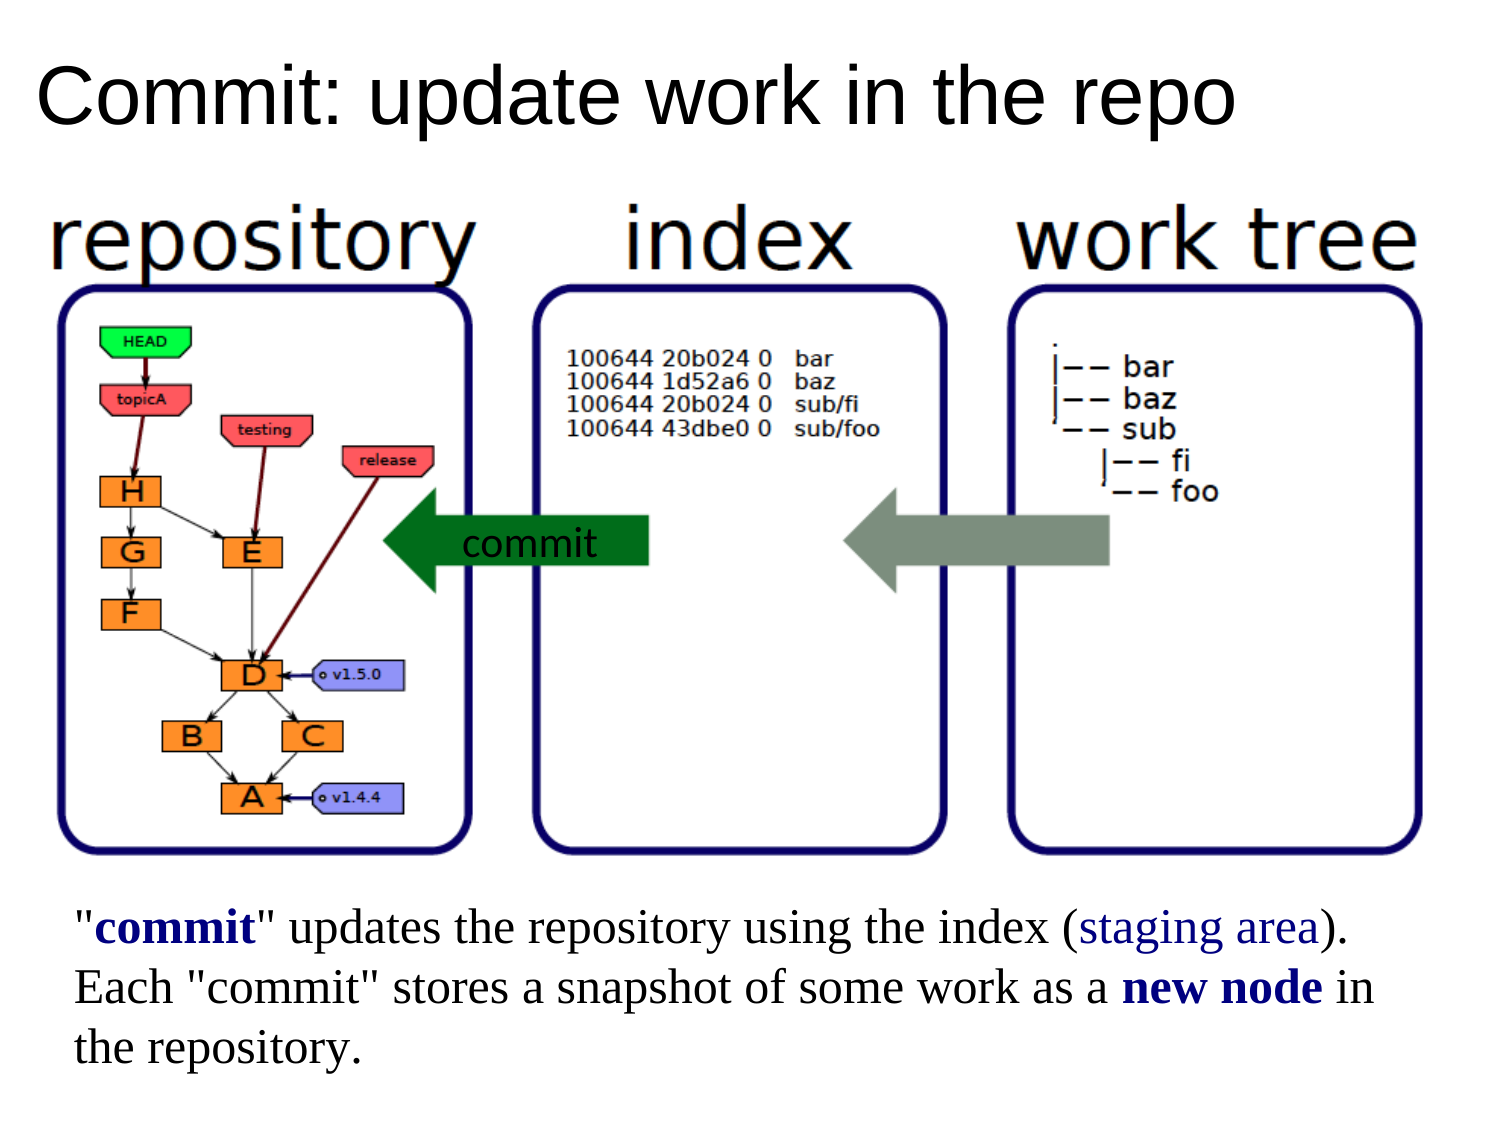

# Commit: update work in the repo
commit
"commit" updates the repository using the index (staging area).
Each "commit" stores a snapshot of some work as a new node in the repository.